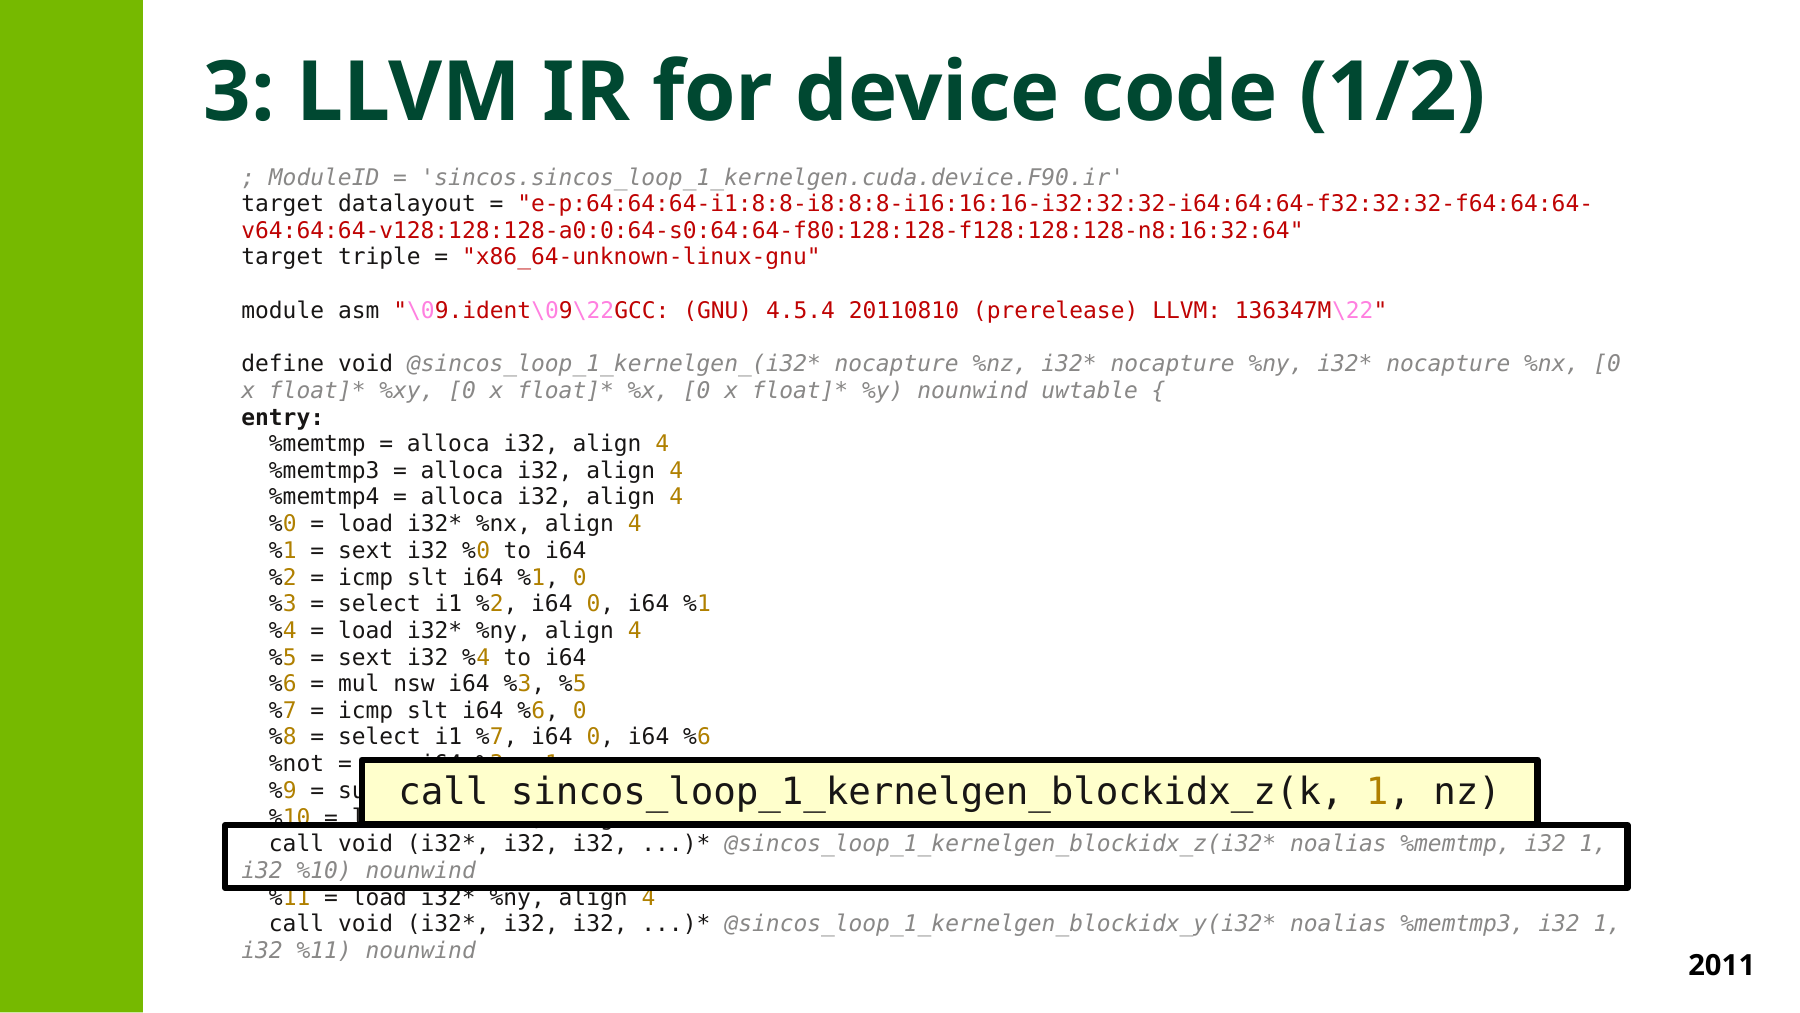

# 3: LLVM IR for device code (1/2)
call sincos_loop_1_kernelgen_blockidx_z(k, 1, nz)